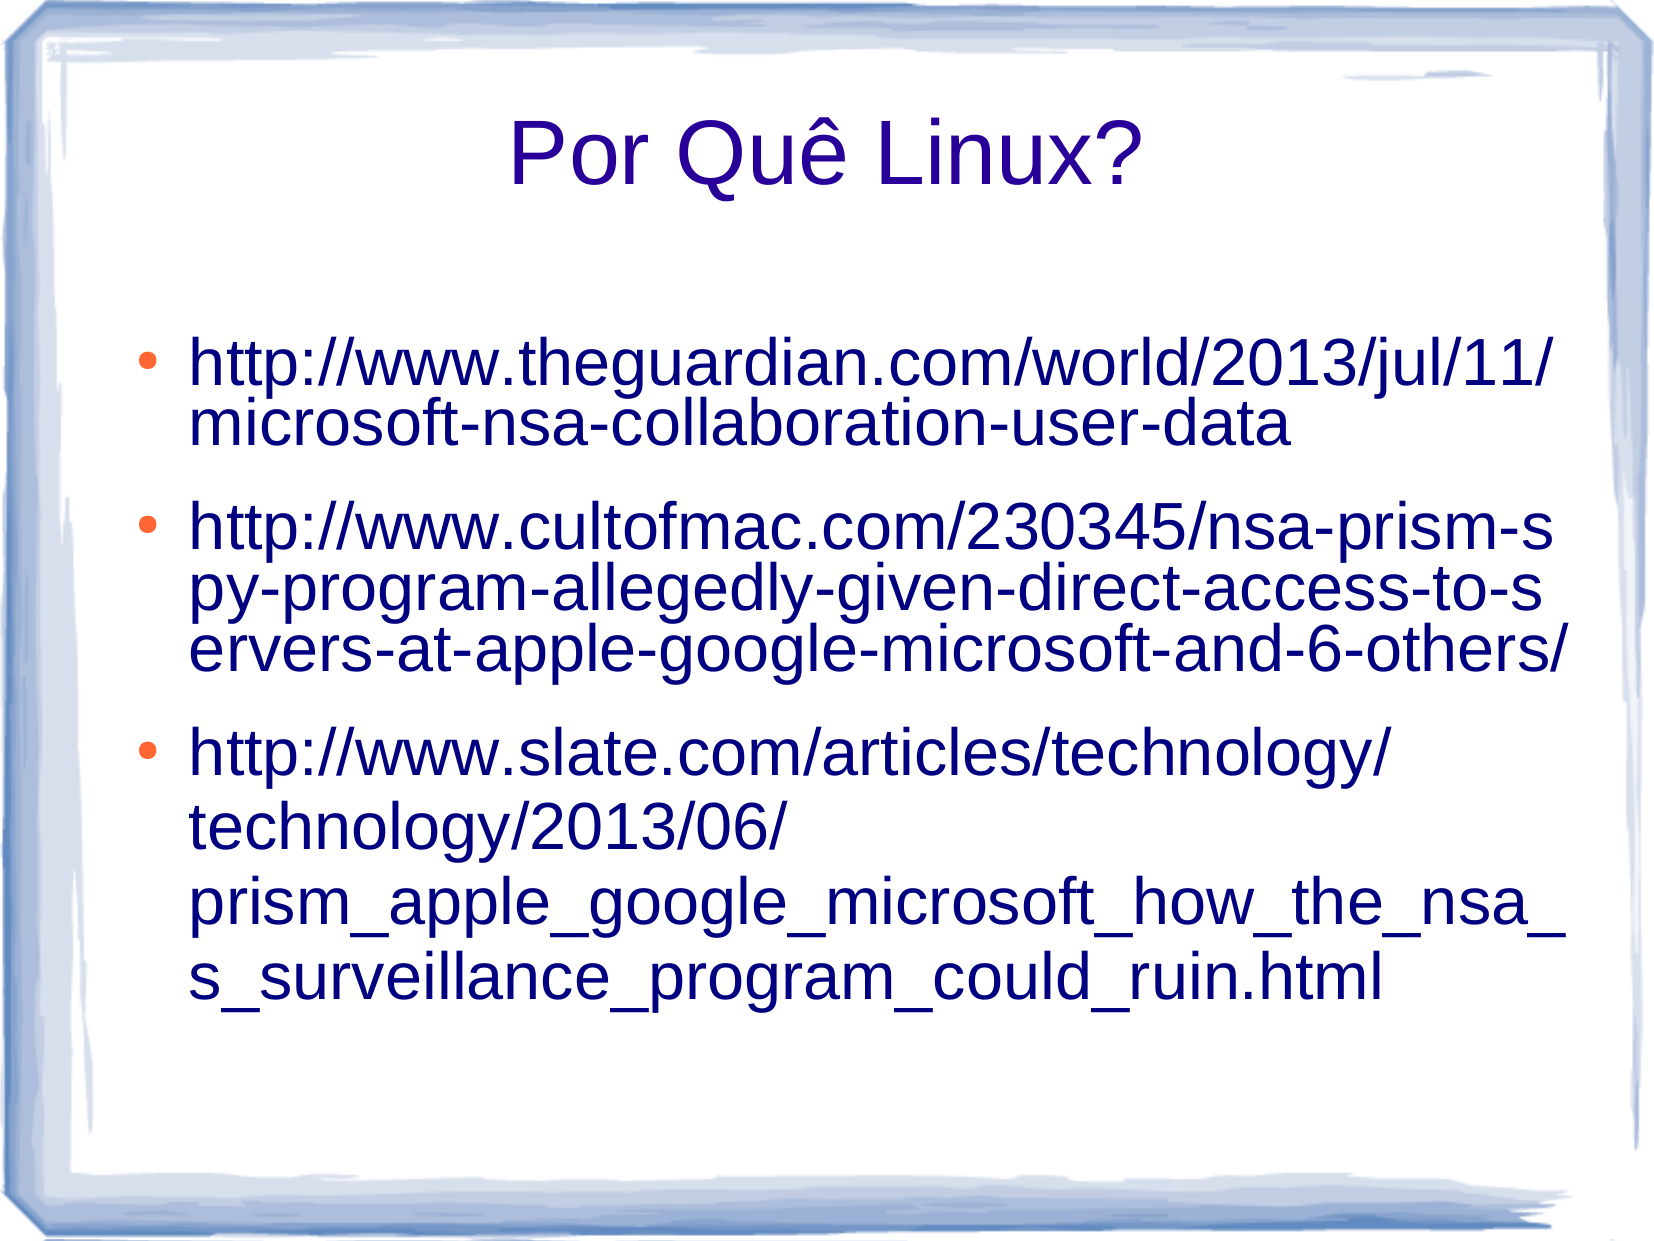

# Por Quê Linux?
http://www.theguardian.com/world/2013/jul/11/microsoft-nsa-collaboration-user-data
http://www.cultofmac.com/230345/nsa-prism-spy-program-allegedly-given-direct-access-to-servers-at-apple-google-microsoft-and-6-others/
http://www.slate.com/articles/technology/technology/2013/06/prism_apple_google_microsoft_how_the_nsa_s_surveillance_program_could_ruin.html